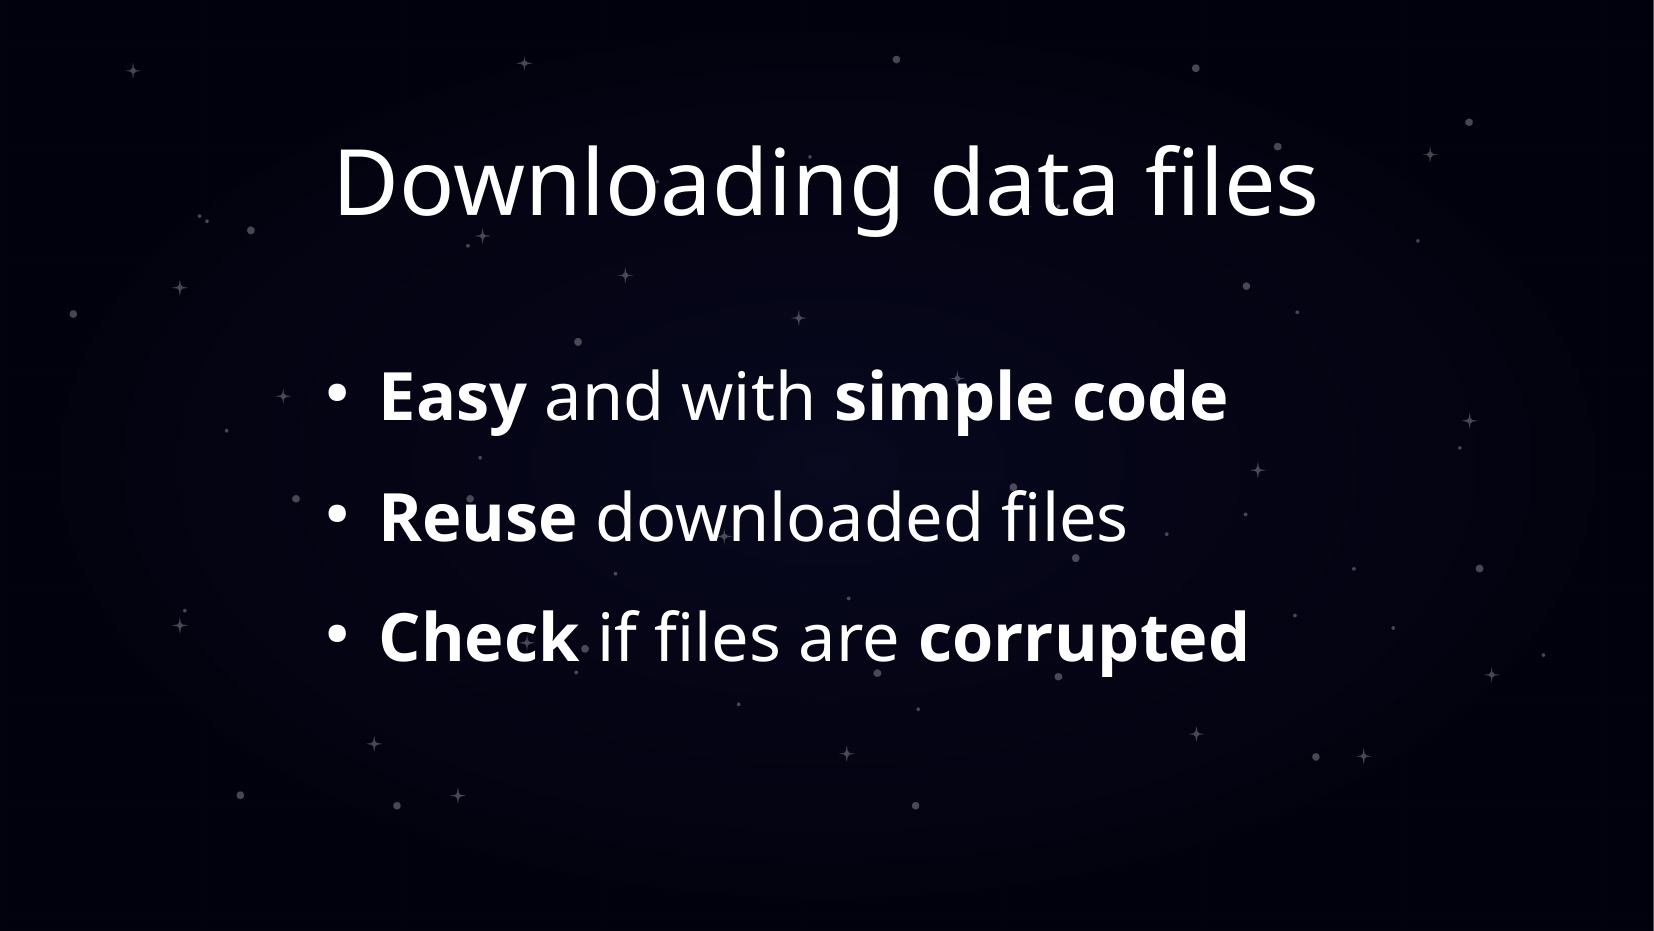

# Downloading data files
Easy and with simple code
Reuse downloaded files
Check if files are corrupted